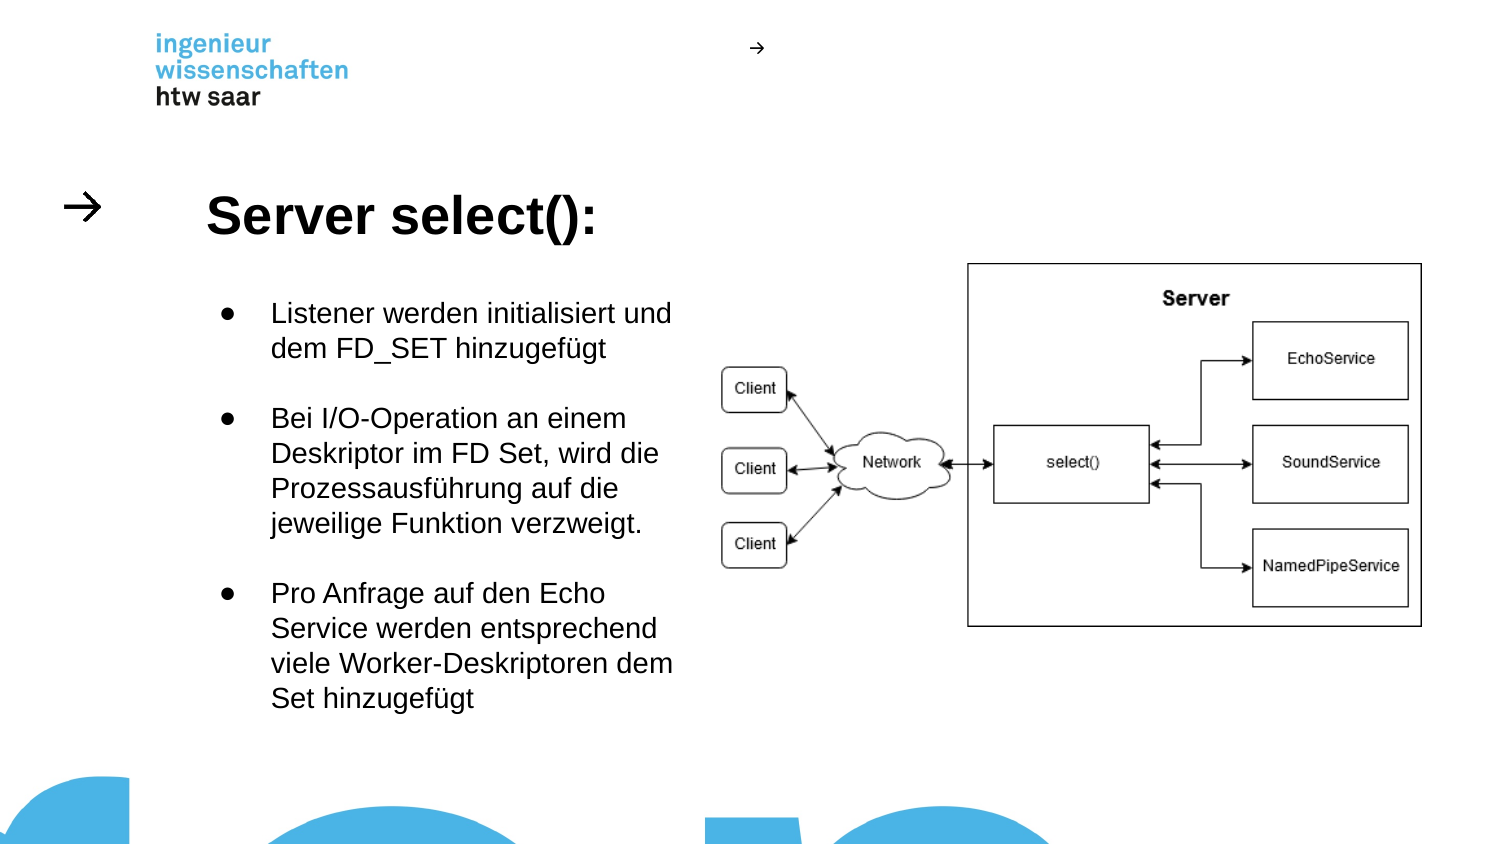

# Server select():
Listener werden initialisiert und dem FD_SET hinzugefügt
Bei I/O-Operation an einem Deskriptor im FD Set, wird die Prozessausführung auf die jeweilige Funktion verzweigt.
Pro Anfrage auf den Echo Service werden entsprechend viele Worker-Deskriptoren dem Set hinzugefügt